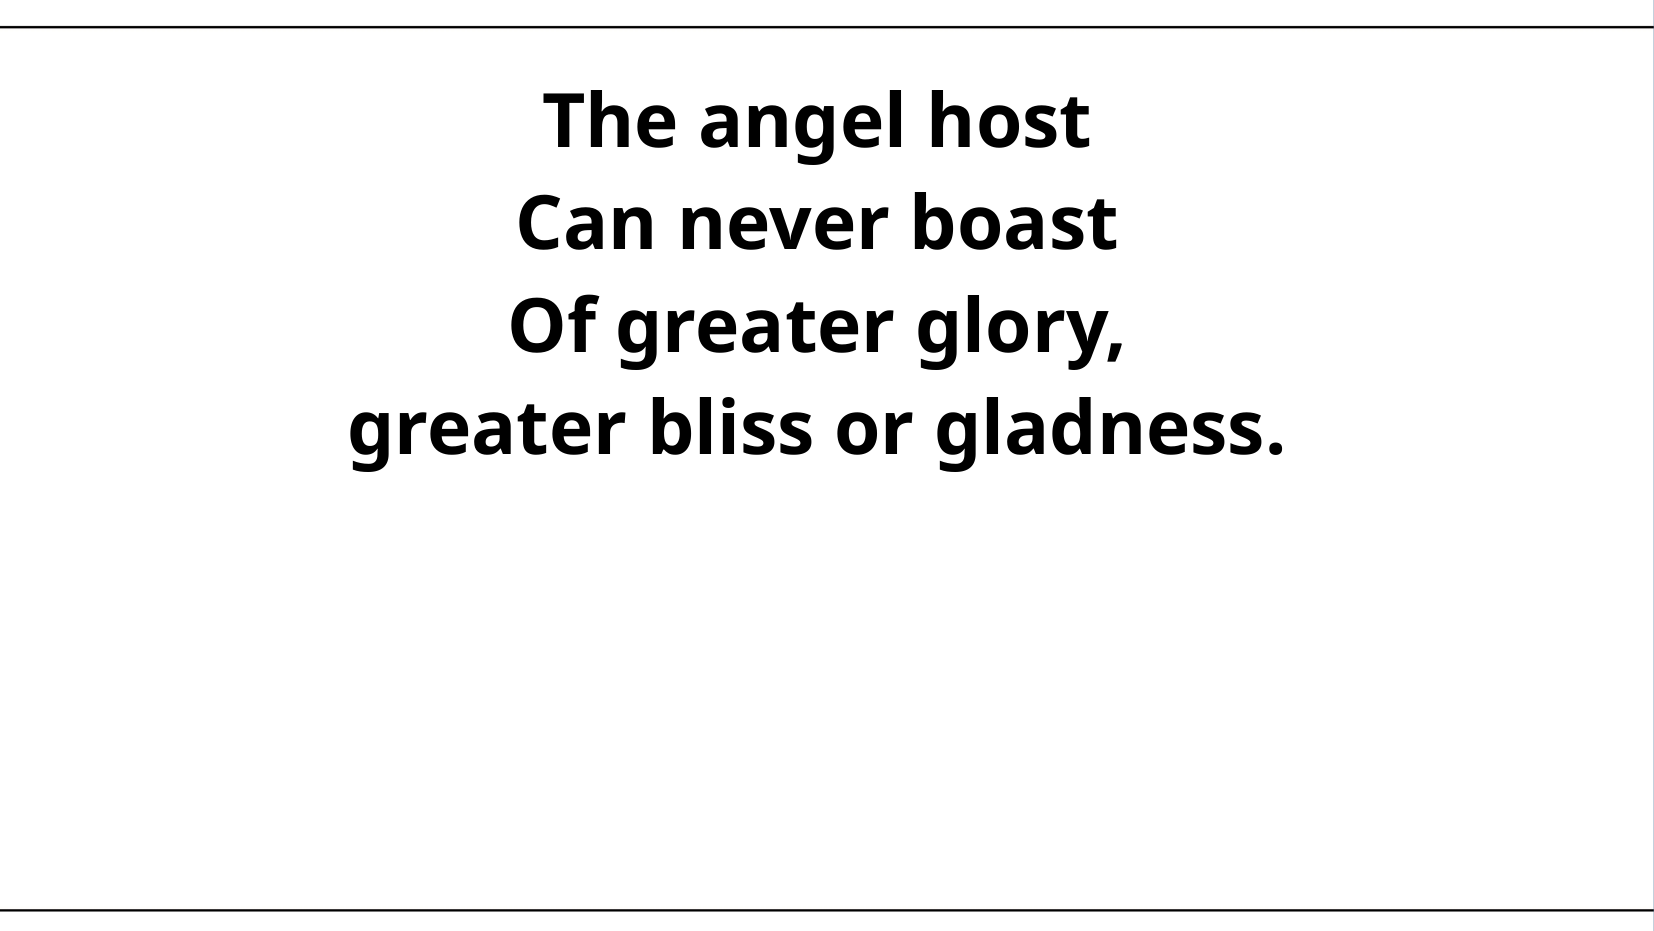

The angel host
Can never boast
Of greater glory,
greater bliss or gladness.